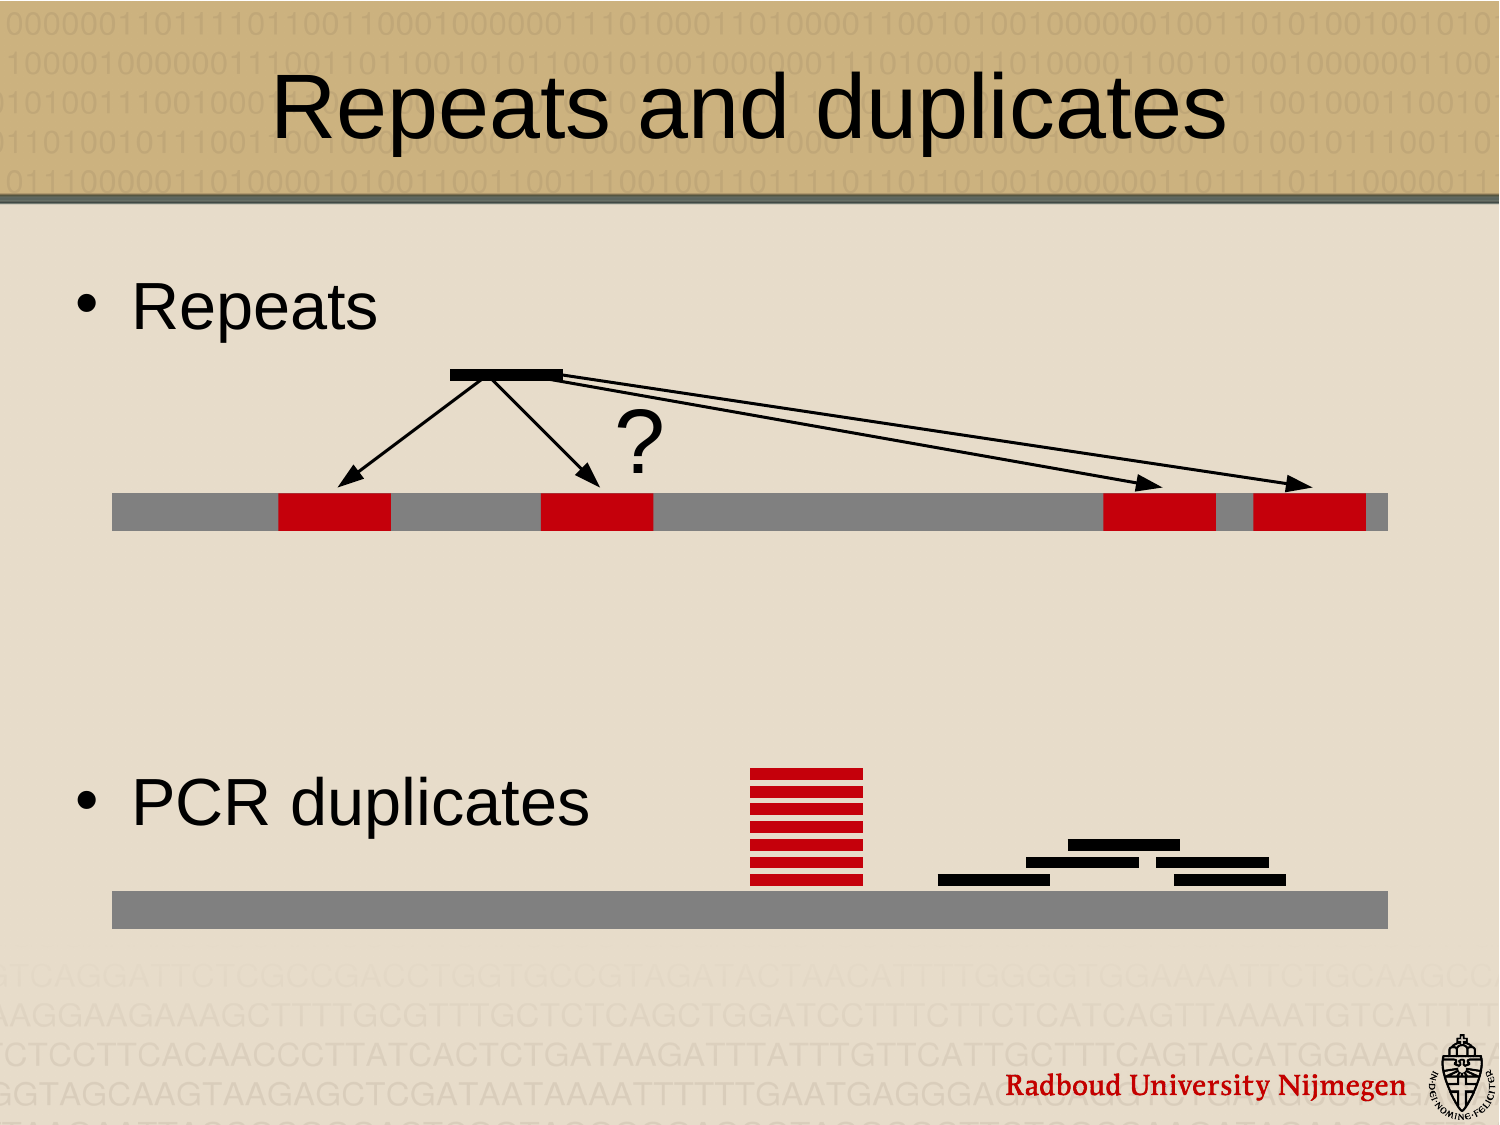

# Repeats and duplicates
Repeats
PCR duplicates
?